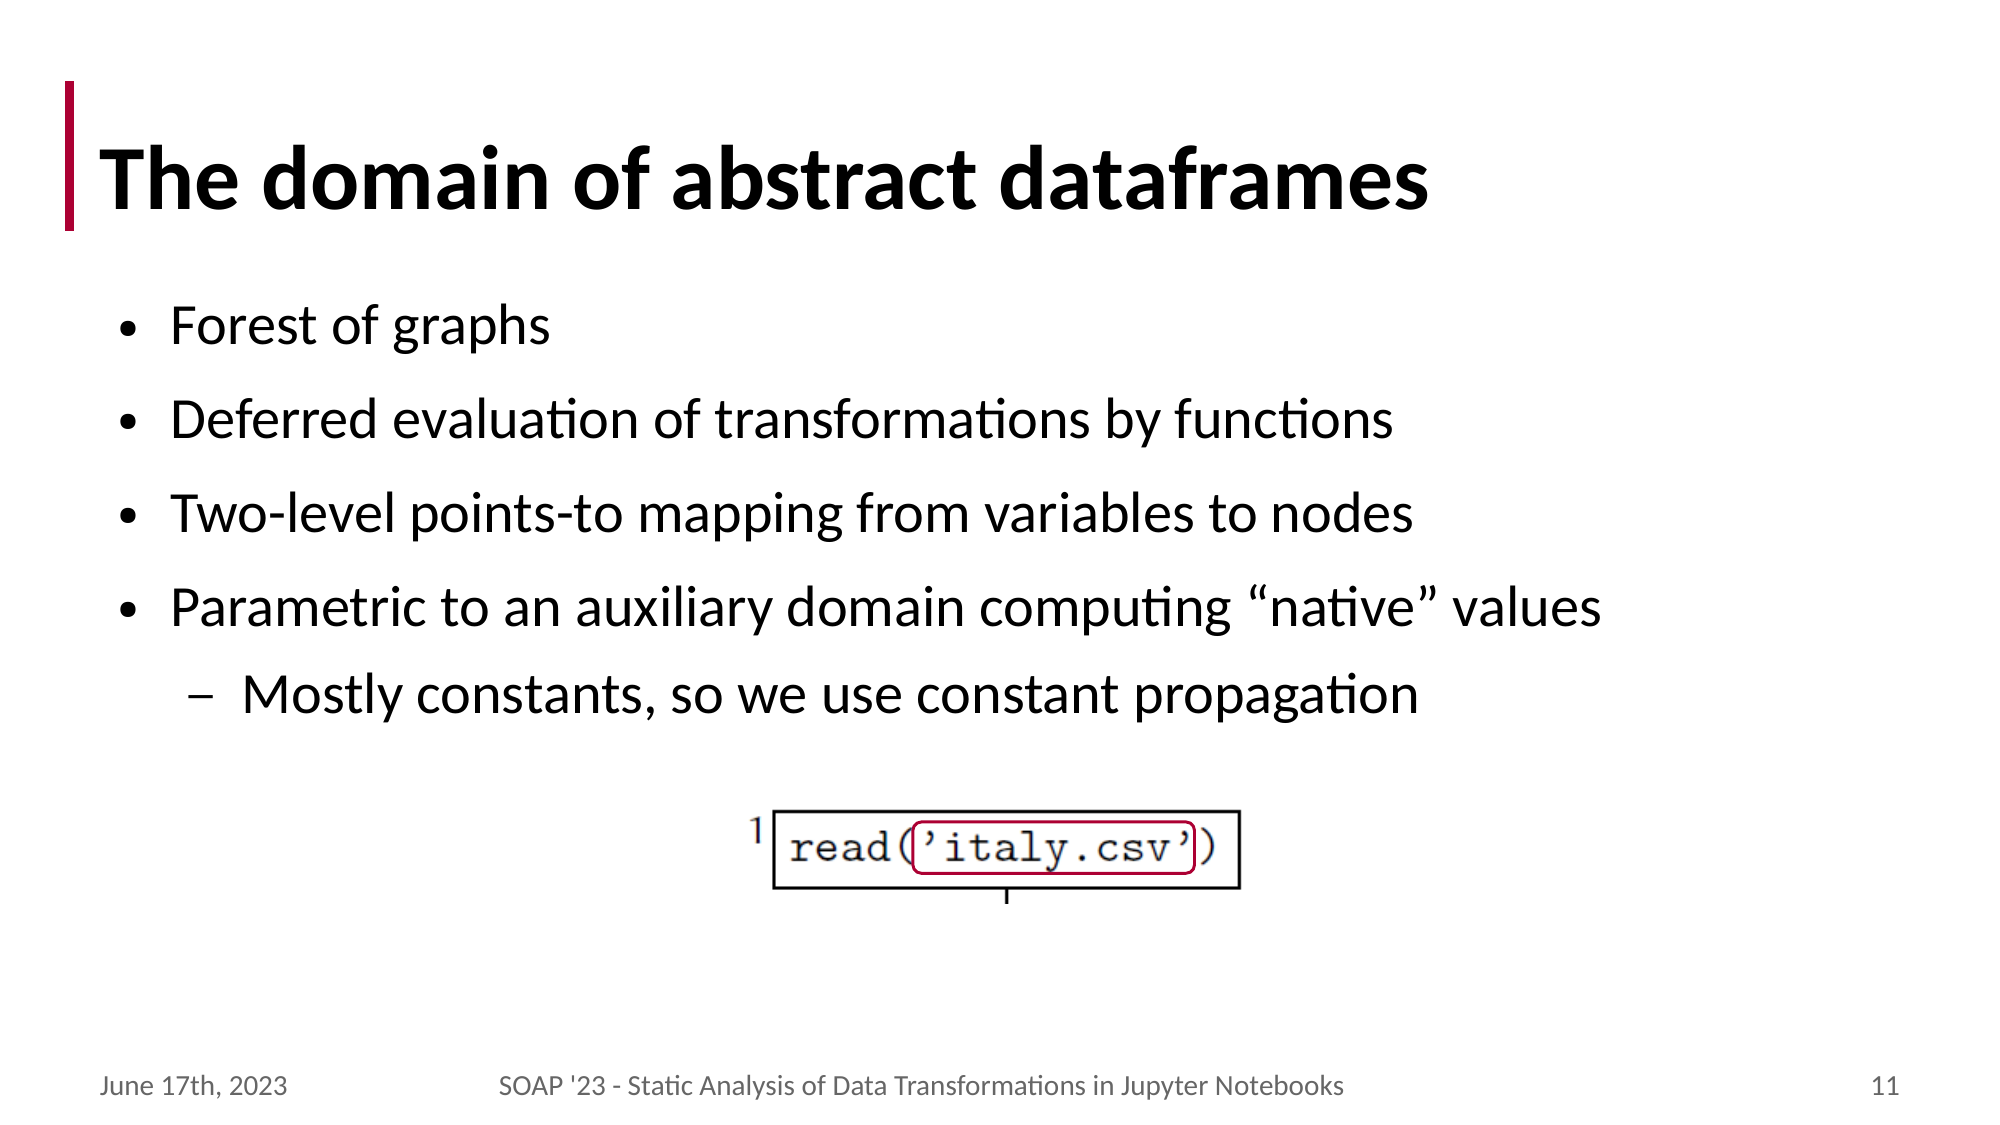

# The domain of abstract dataframes
Forest of graphs
Deferred evaluation of transformations by functions
Two-level points-to mapping from variables to nodes
Parametric to an auxiliary domain computing “native” values
Mostly constants, so we use constant propagation
June 17th, 2023
SOAP '23 - Static Analysis of Data Transformations in Jupyter Notebooks
11